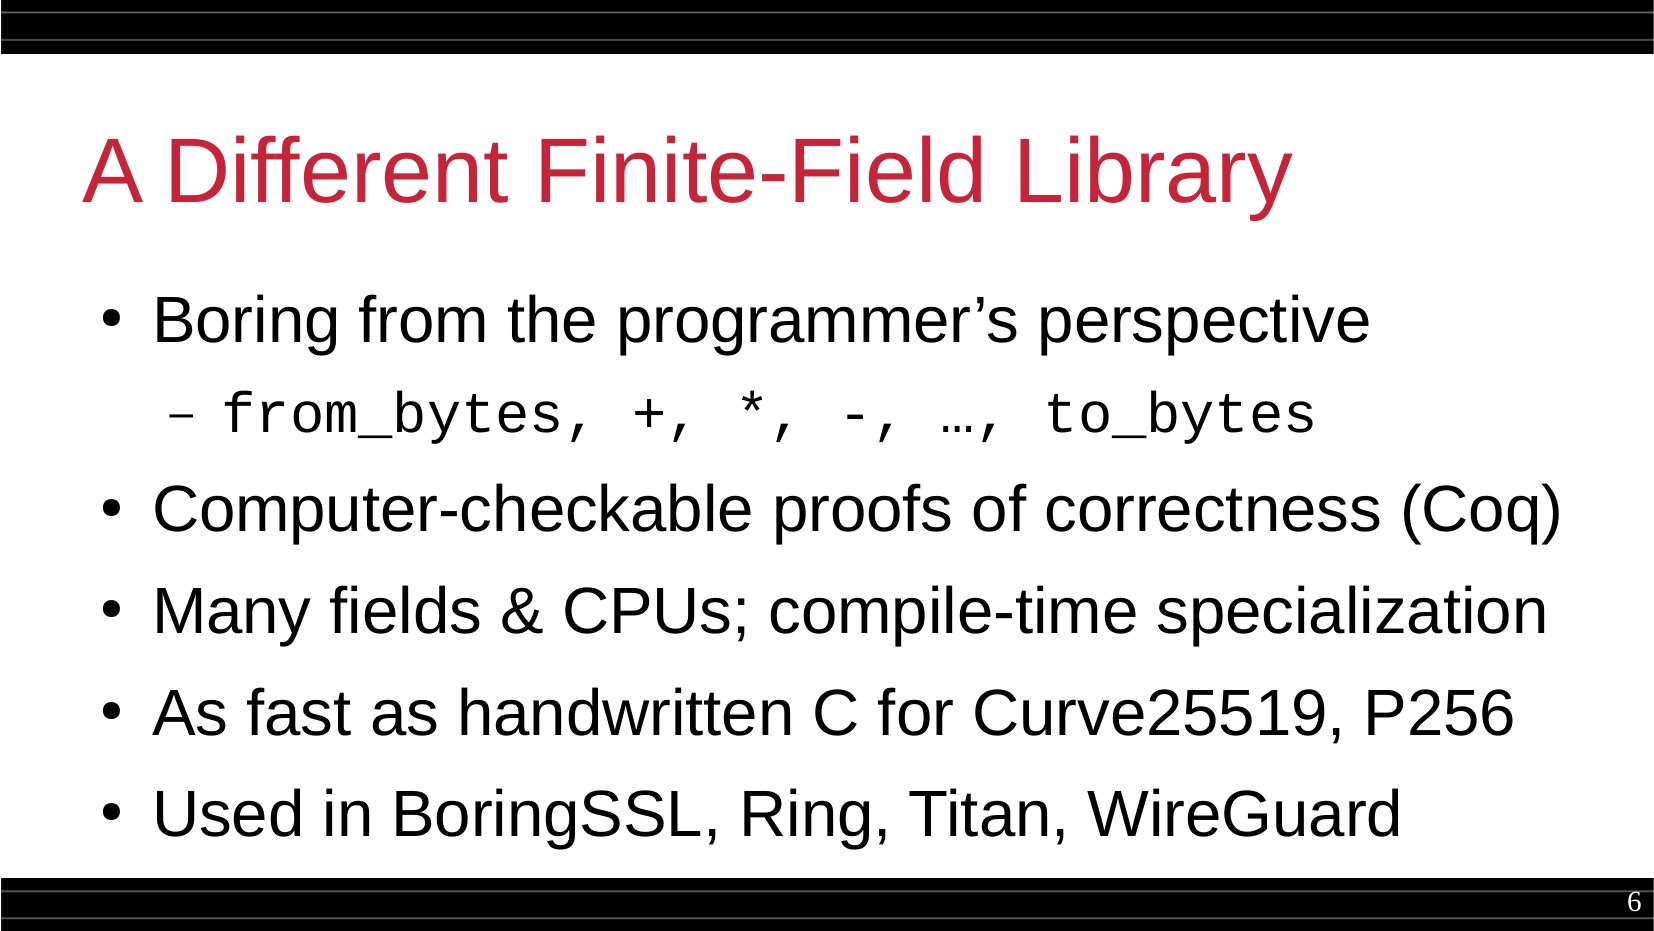

# A Different Finite-Field Library
Boring from the programmer’s perspective
from_bytes, +, *, -, …, to_bytes
Computer-checkable proofs of correctness (Coq)
Many fields & CPUs; compile-time specialization
As fast as handwritten C for Curve25519, P256
Used in BoringSSL, Ring, Titan, WireGuard